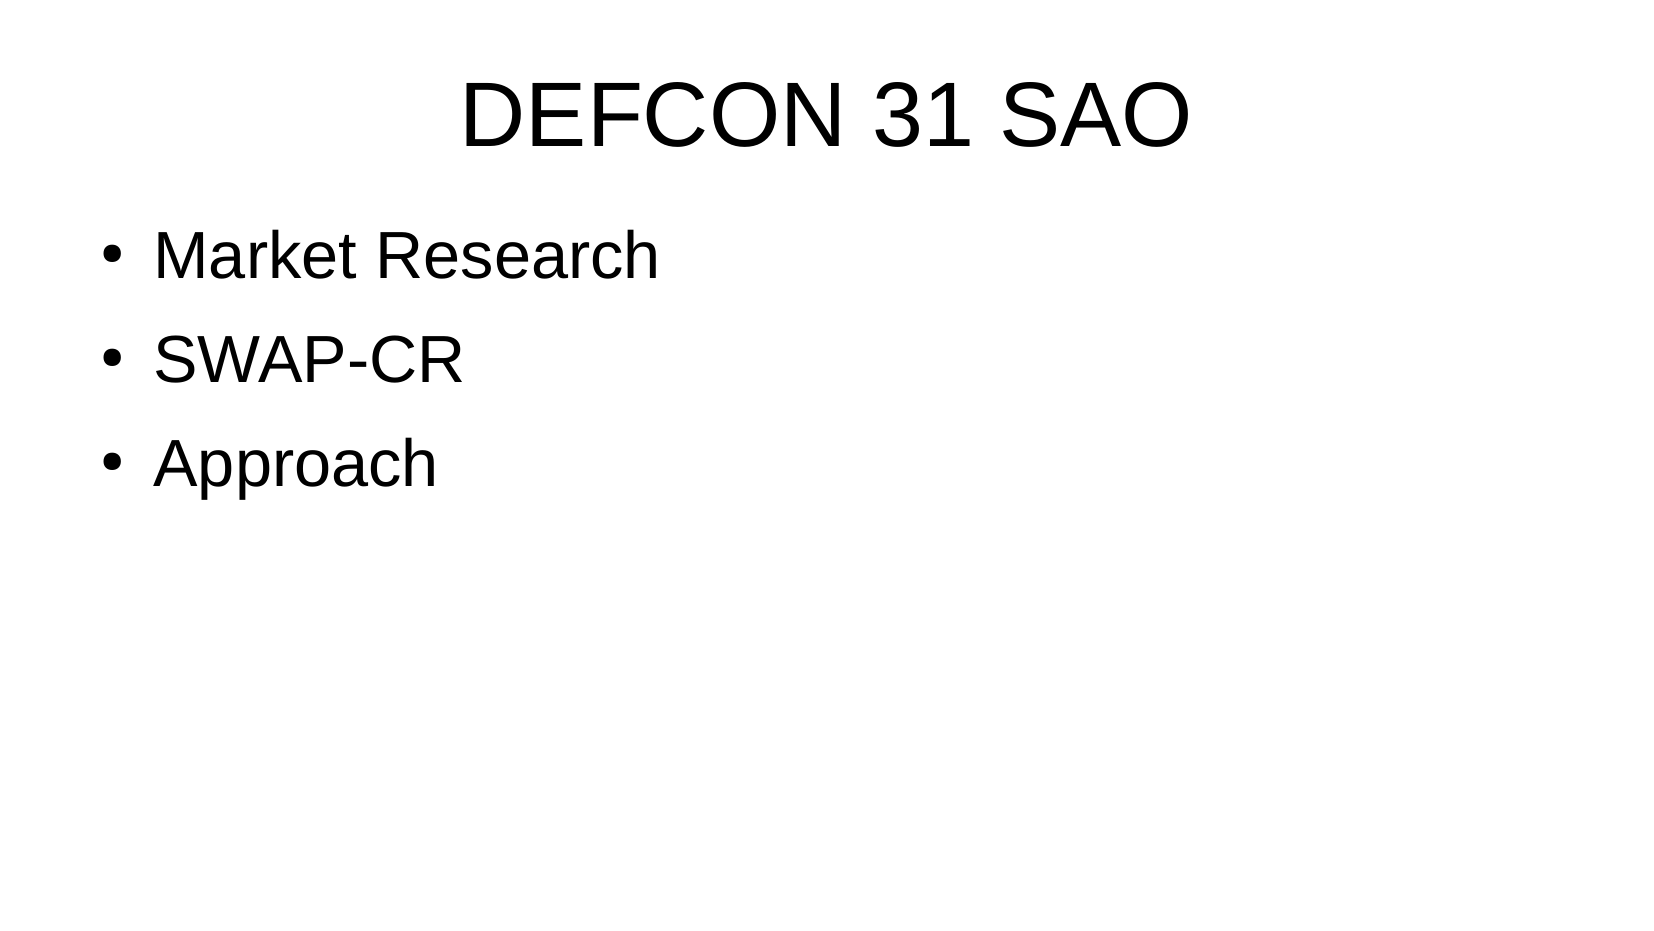

# DEFCON 31 SAO
Market Research
SWAP-CR
Approach